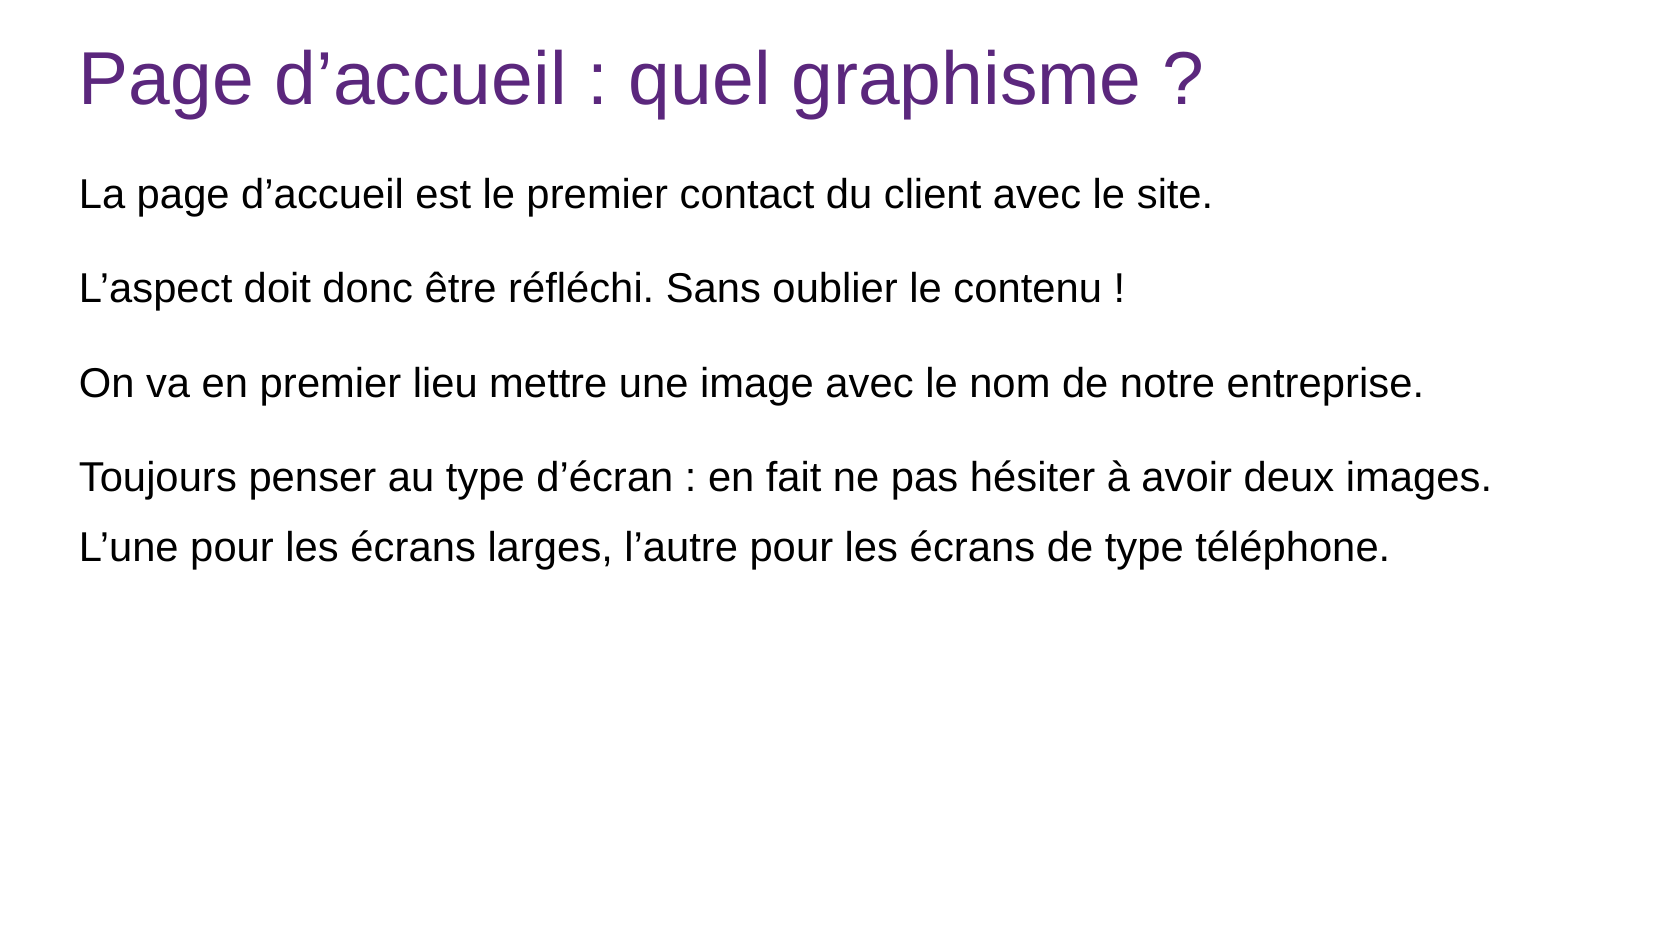

# Page d’accueil : quel graphisme ?
La page d’accueil est le premier contact du client avec le site.
L’aspect doit donc être réfléchi. Sans oublier le contenu !
On va en premier lieu mettre une image avec le nom de notre entreprise.
Toujours penser au type d’écran : en fait ne pas hésiter à avoir deux images. L’une pour les écrans larges, l’autre pour les écrans de type téléphone.